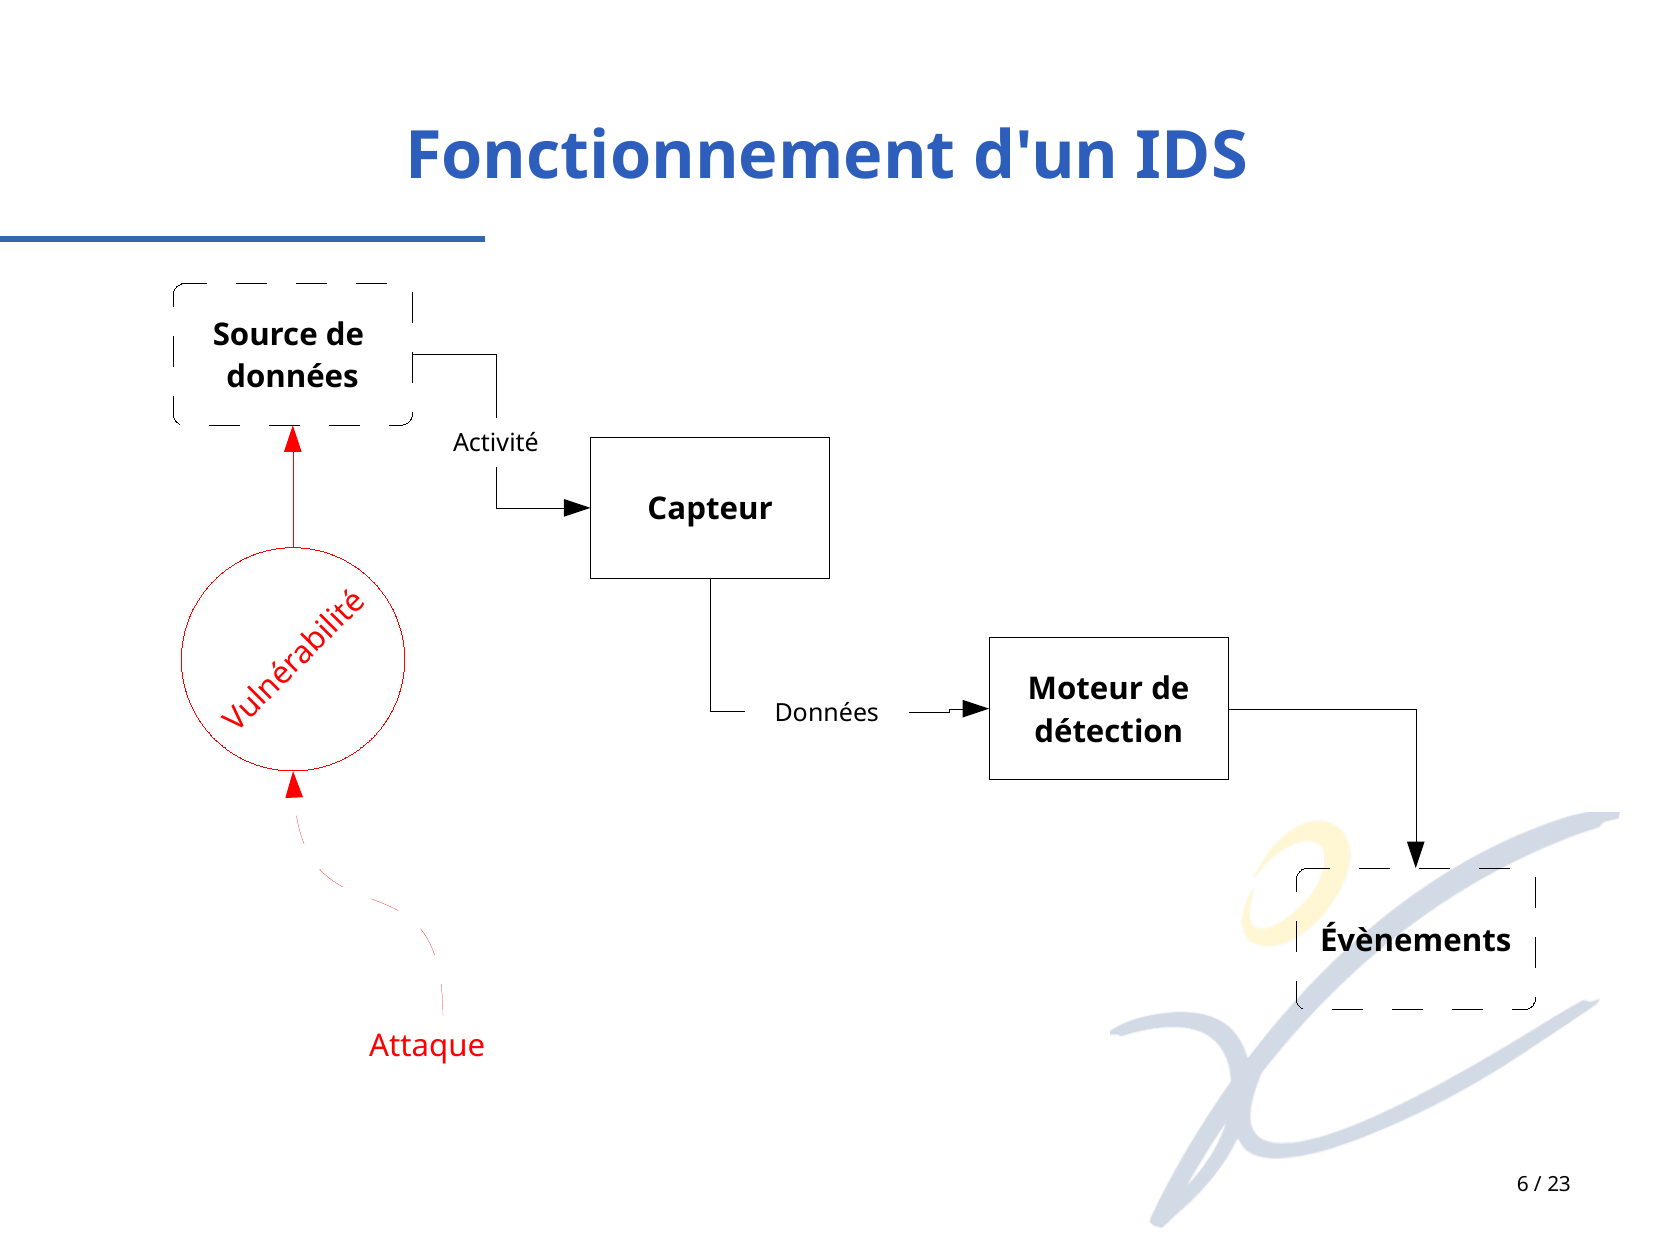

# Fonctionnement d'un IDS
Source de
données
Activité
Capteur
Vulnérabilité
Moteur de
détection
Données
Évènements
Attaque
6